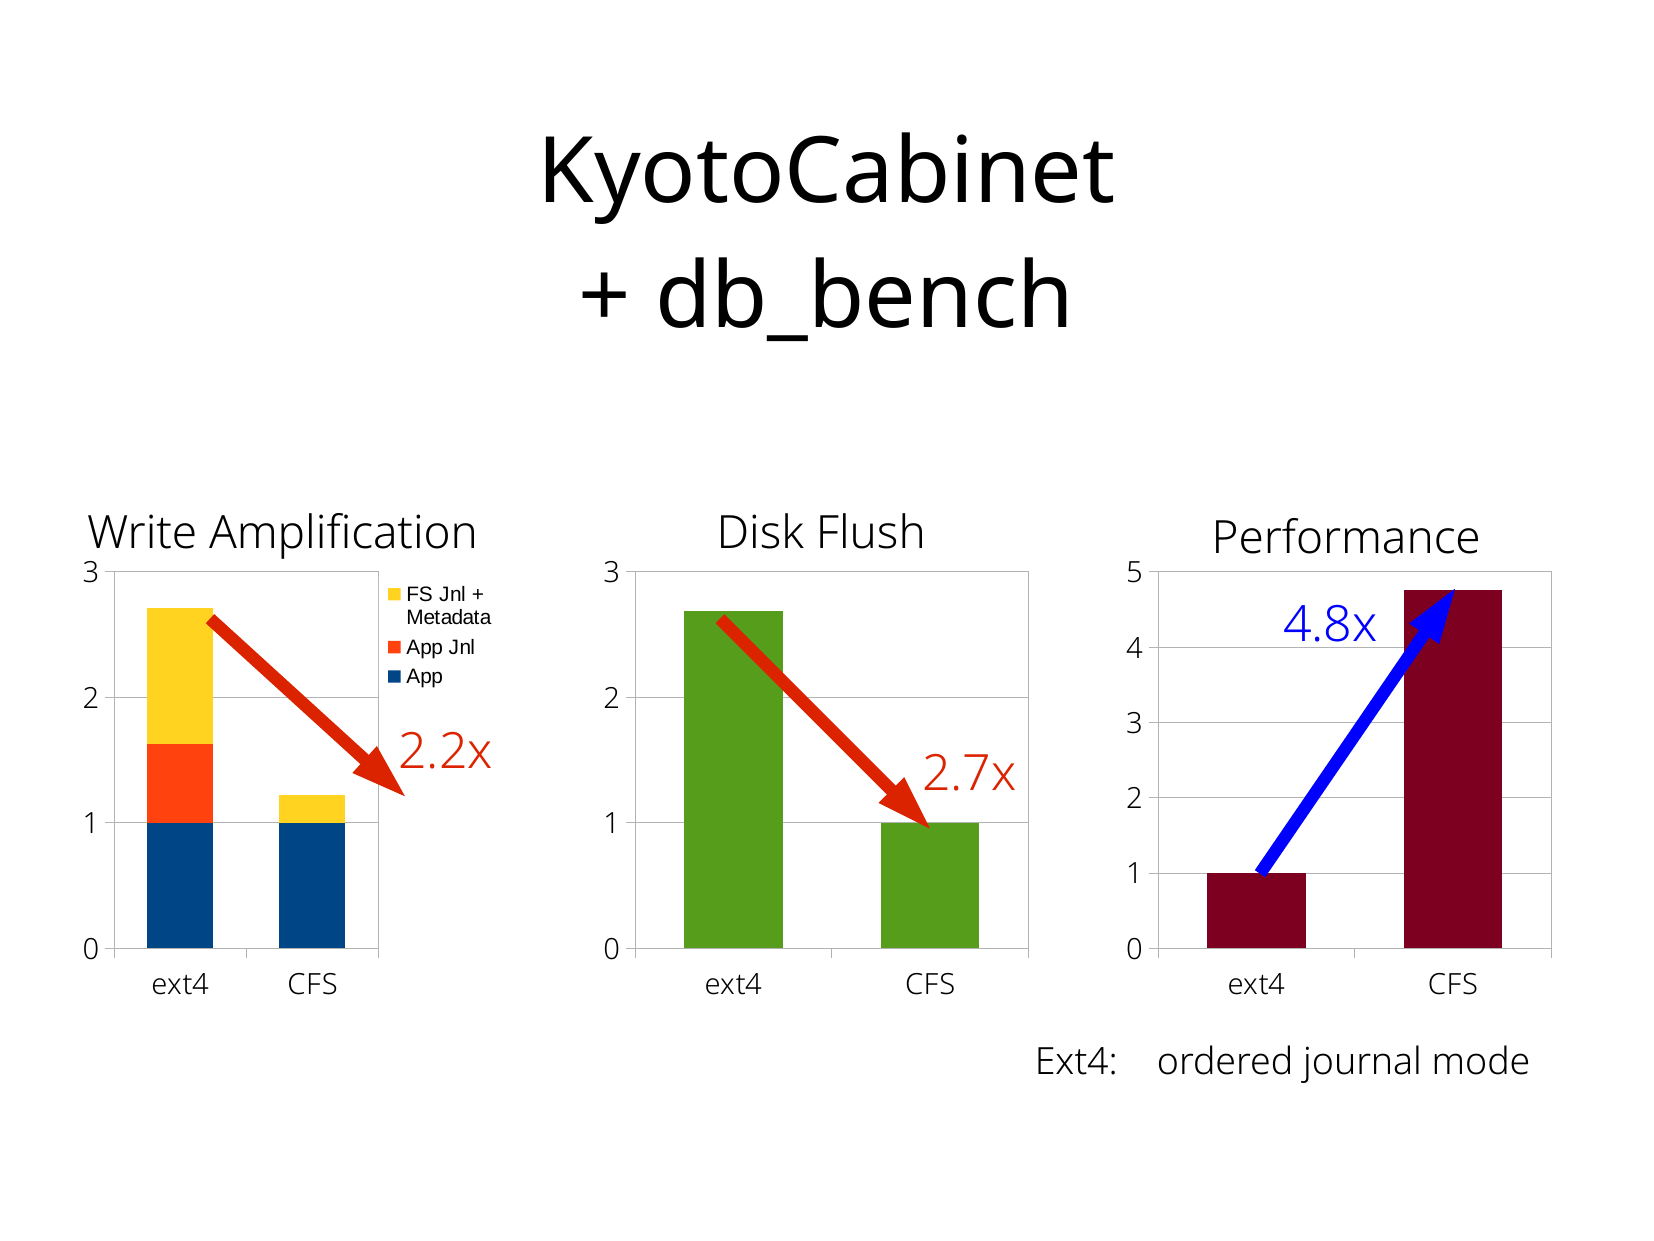

# KyotoCabinet + db_bench
Write Amplification
Disk Flush
Performance
### Chart
| Category | App | App Jnl | FS Jnl + Metadata |
|---|---|---|---|
| ext4 | 1.0 | 0.63 | 1.08 |
| CFS | 1.0 | 0.0 | 0.22 |
### Chart
| Category | Application |
|---|---|
| ext4 | 2.69 |
| CFS | 1.0 |
### Chart
| Category | Performance |
|---|---|
| ext4 | 1.0 |
| CFS | 4.76 |4.8x
2.2x
2.7x
Ext4: ordered journal mode